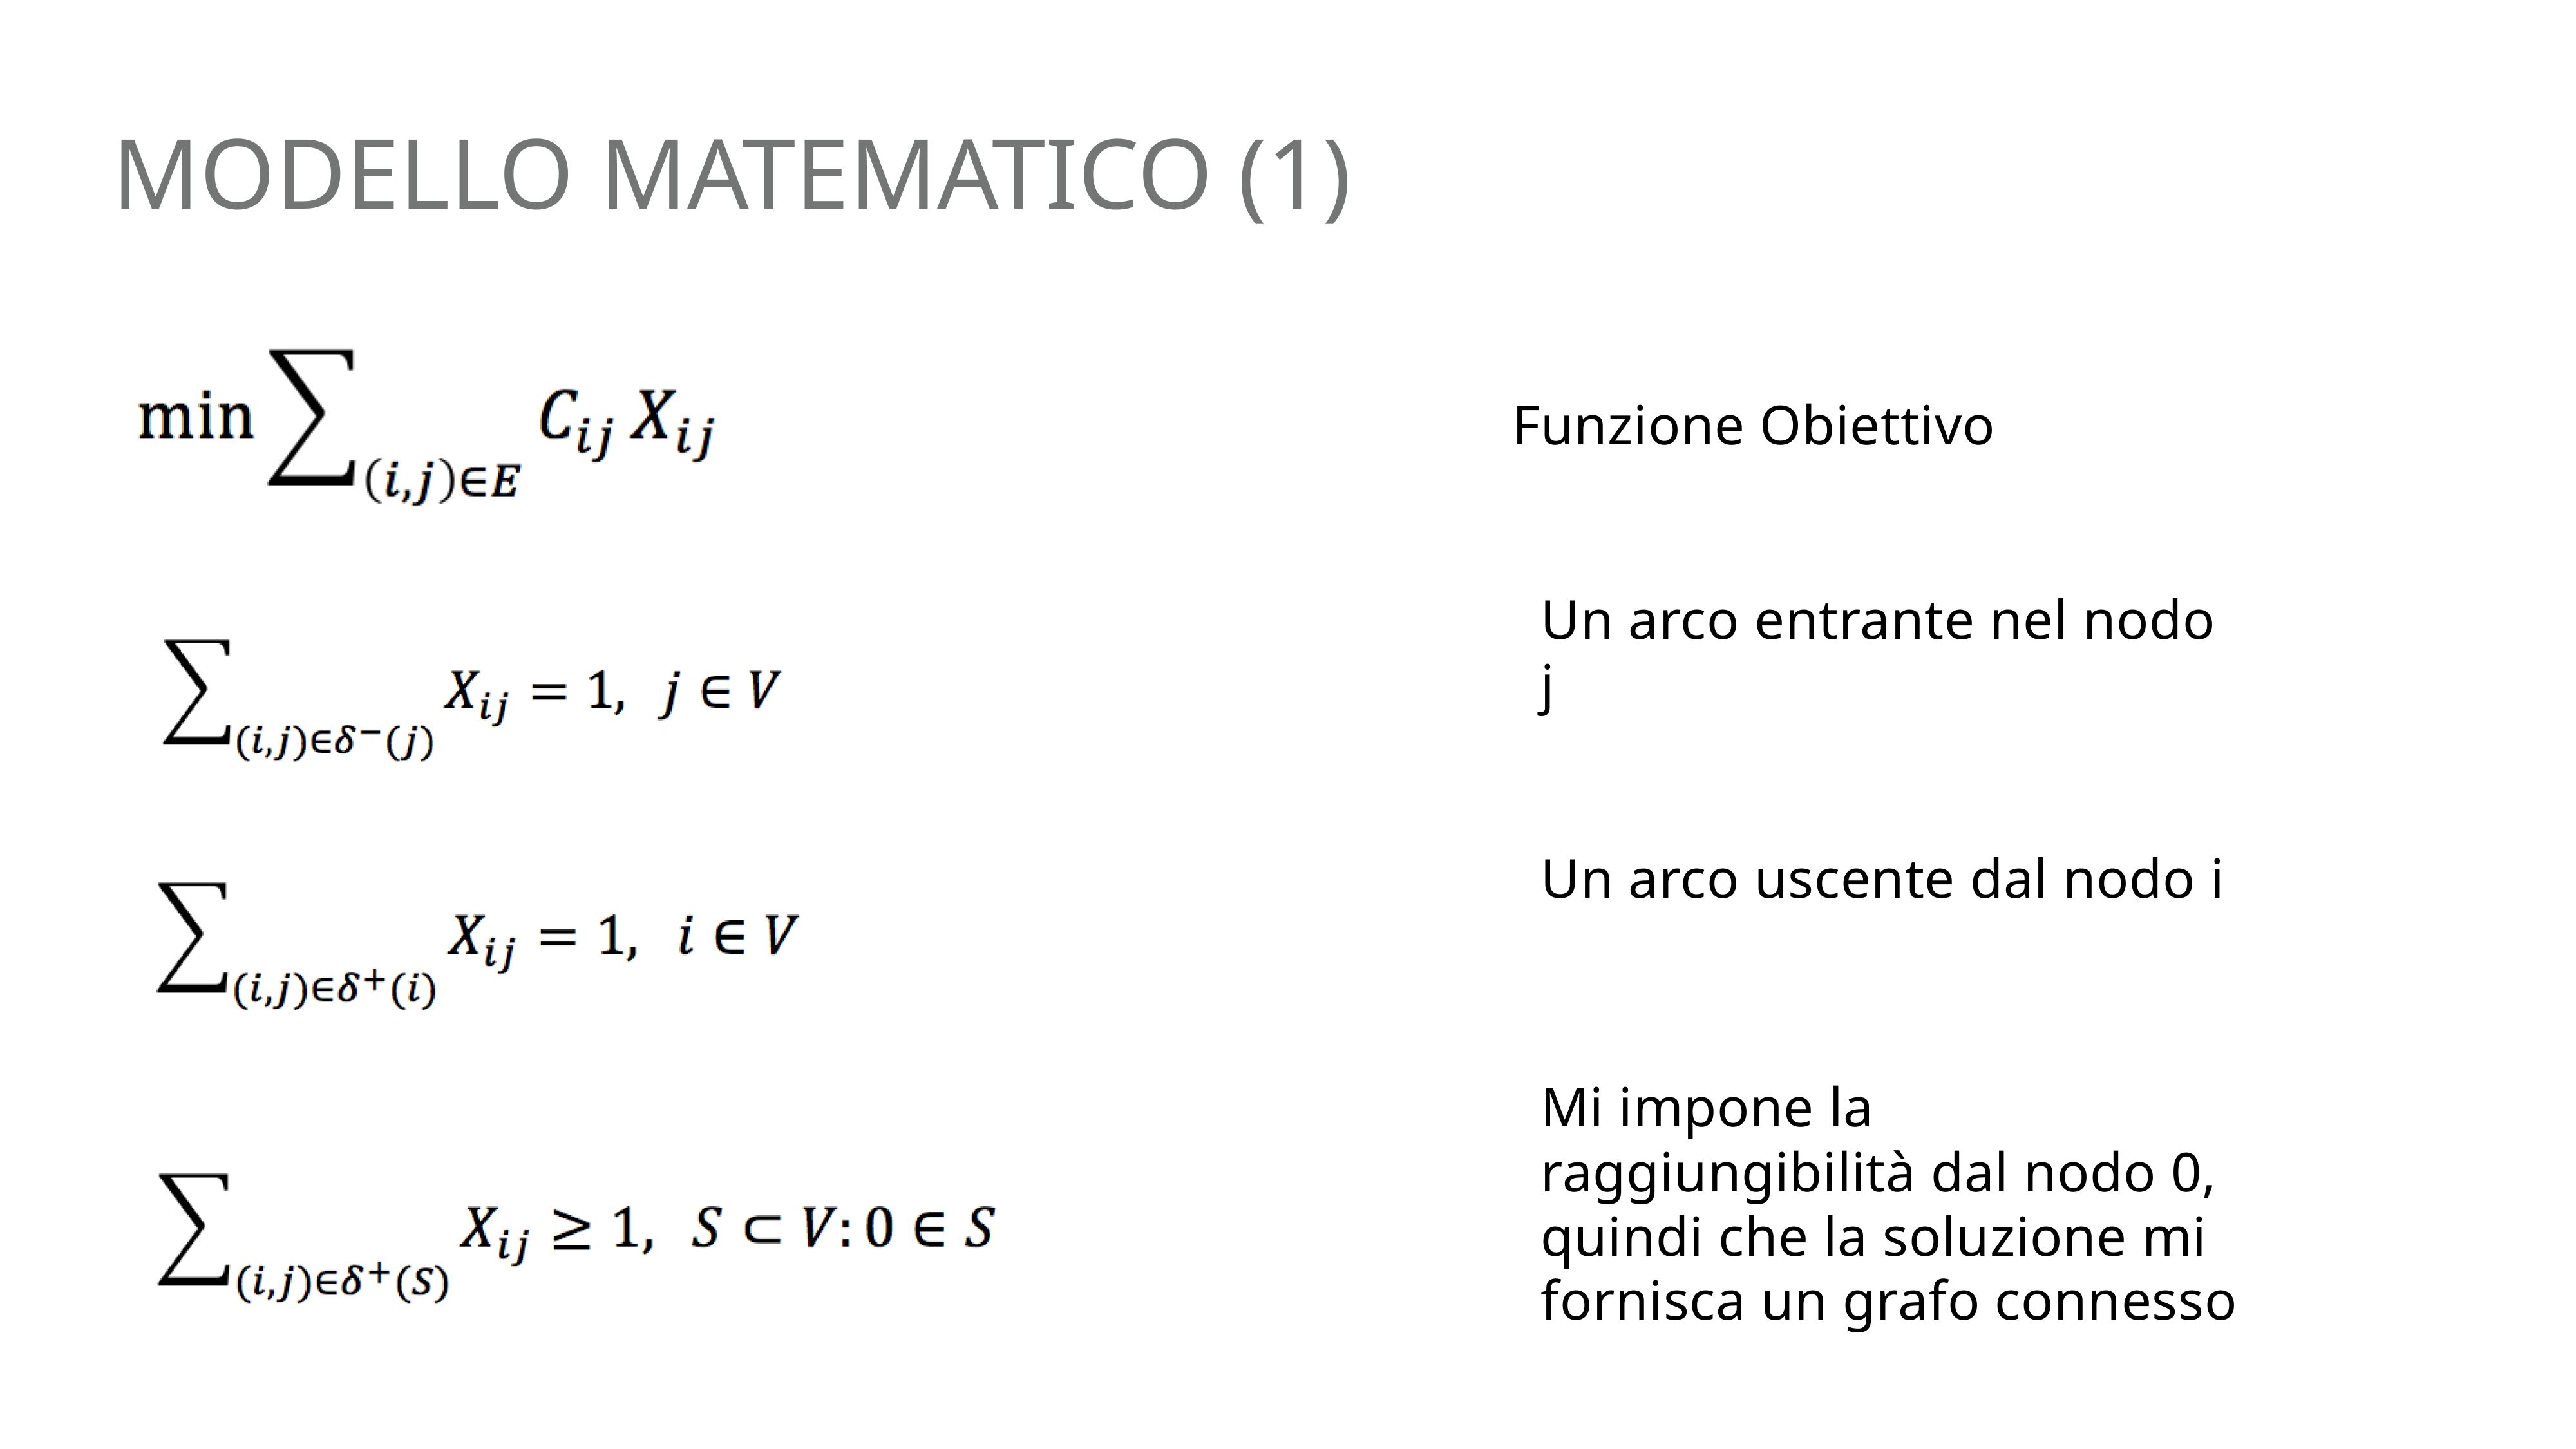

modello matematico (1)
#
Funzione Obiettivo
Un arco entrante nel nodo j
Un arco uscente dal nodo i
Mi impone la raggiungibilità dal nodo 0, quindi che la soluzione mi fornisca un grafo connesso